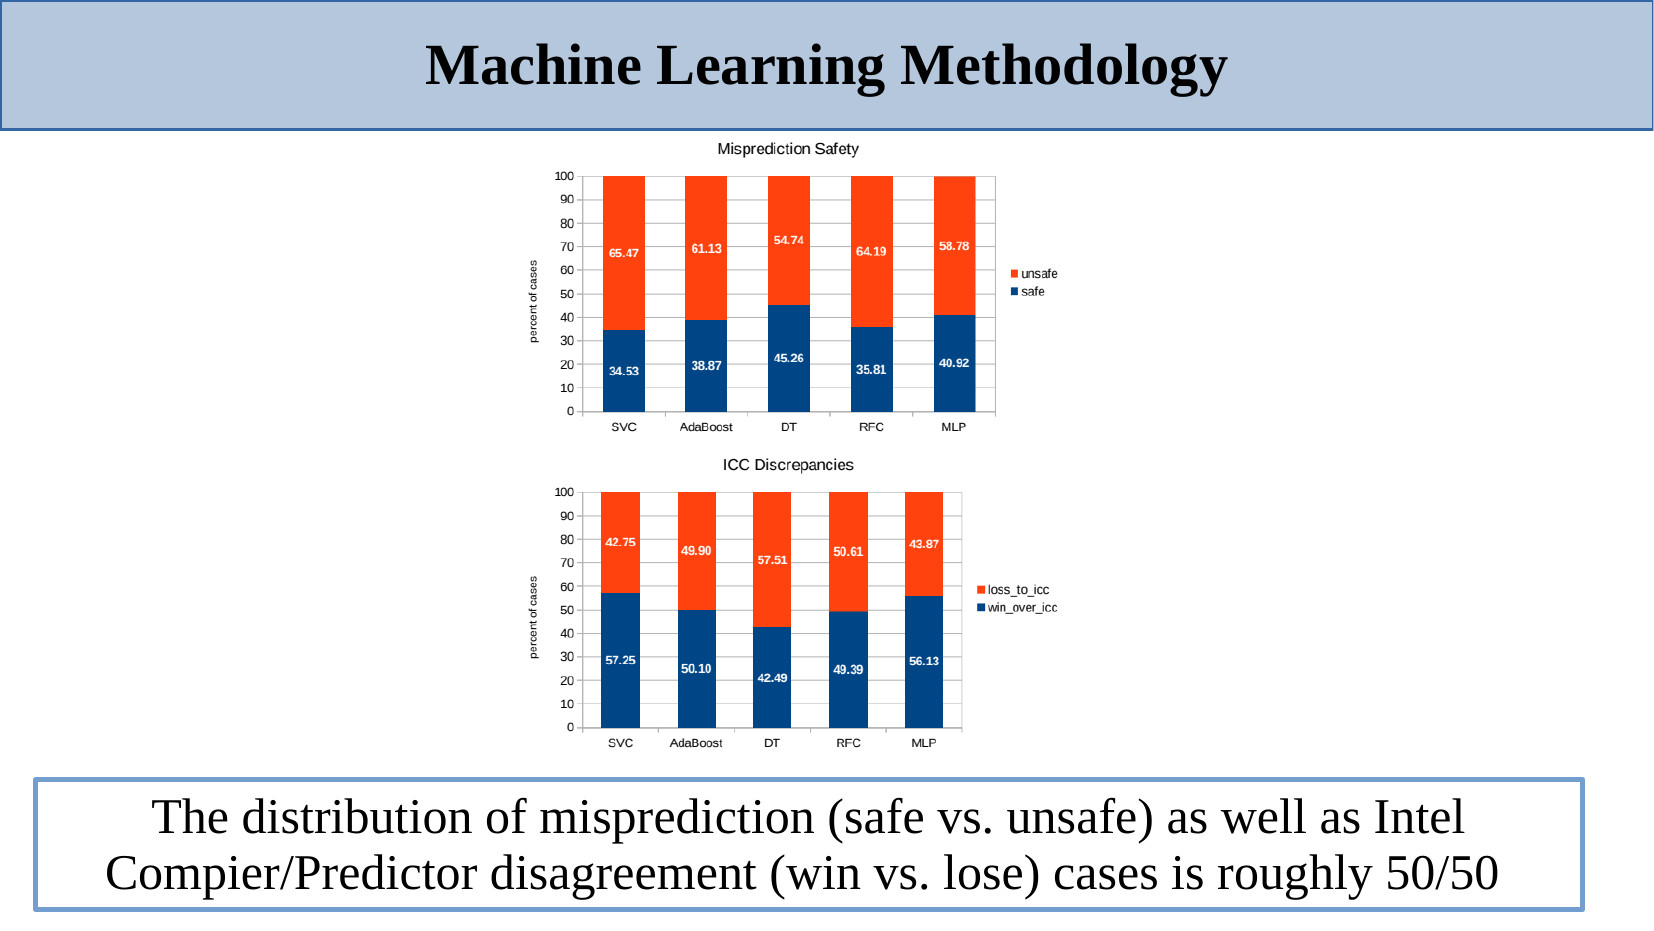

# Machine Learning Methodology
The distribution of misprediction (safe vs. unsafe) as well as Intel Compier/Predictor disagreement (win vs. lose) cases is roughly 50/50